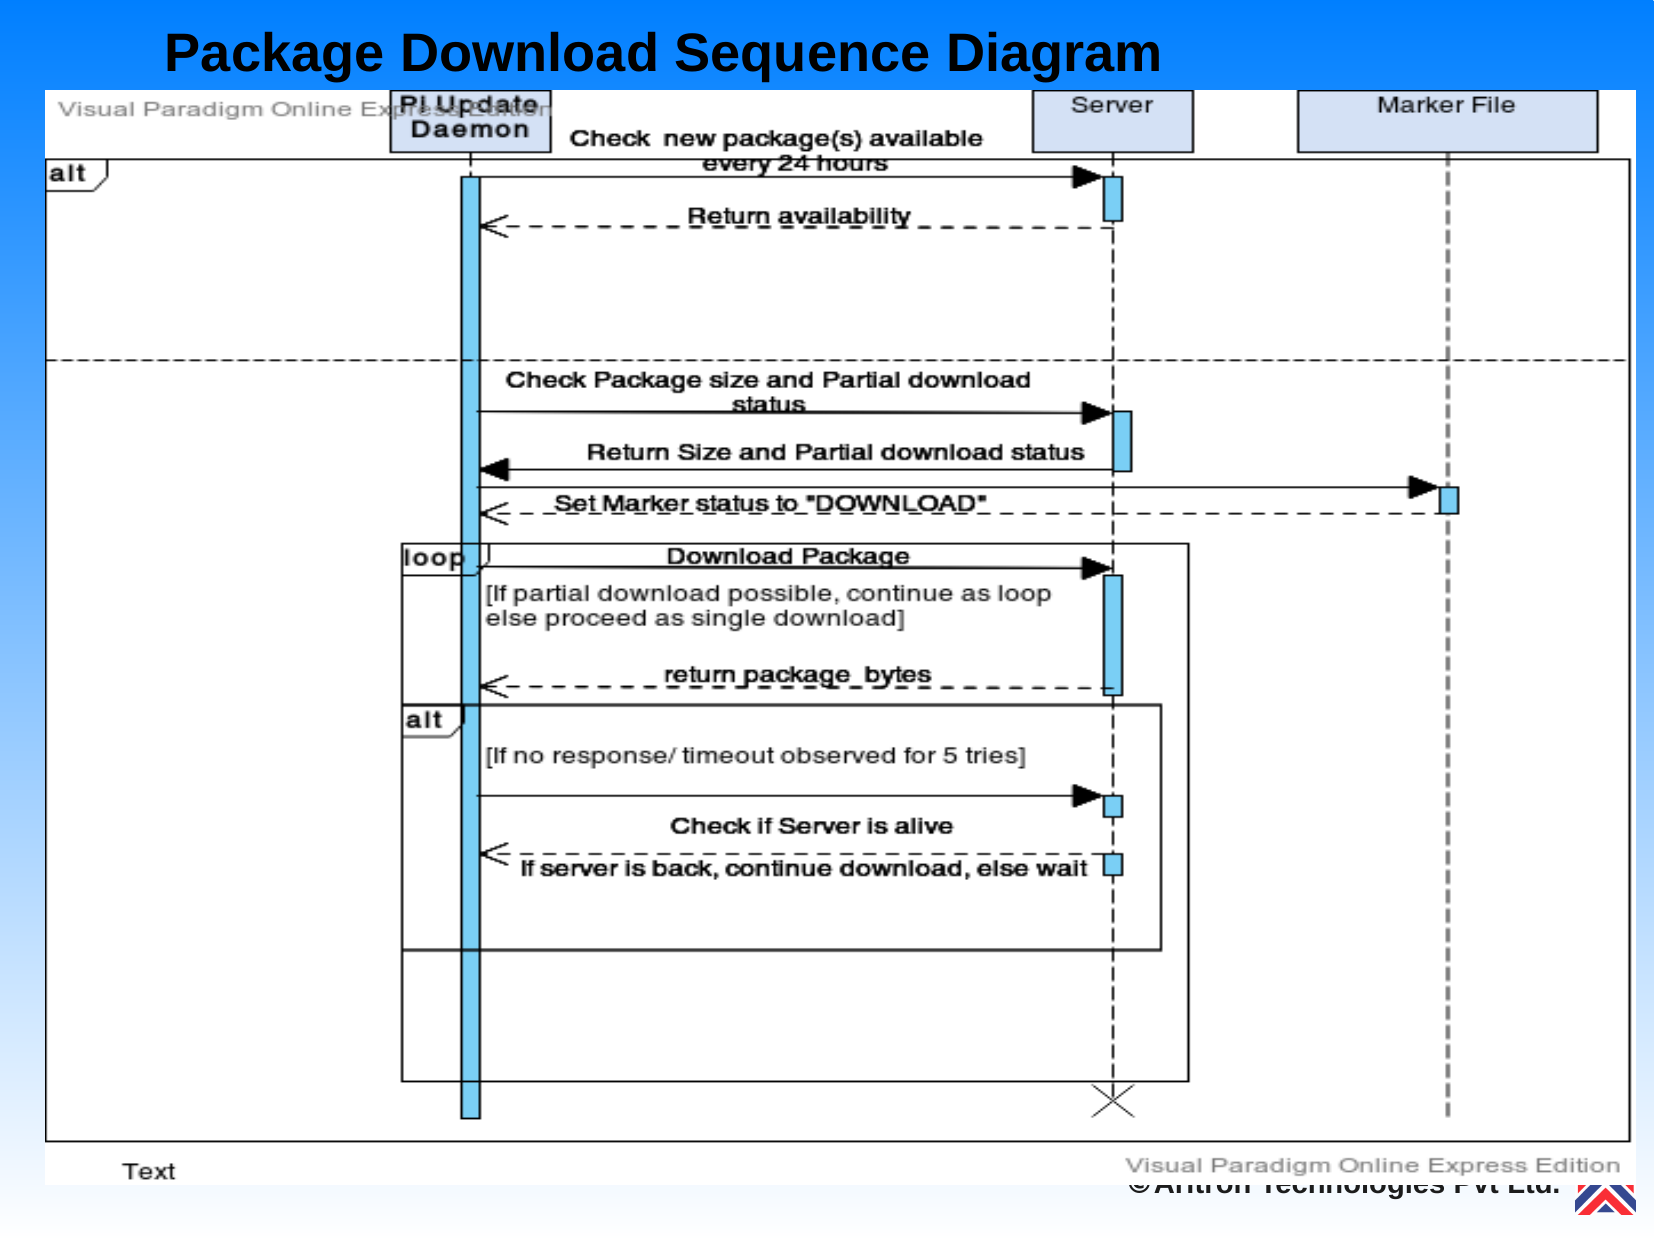

Package Download Sequence Diagram
©Aritron Technologies Pvt Ltd.